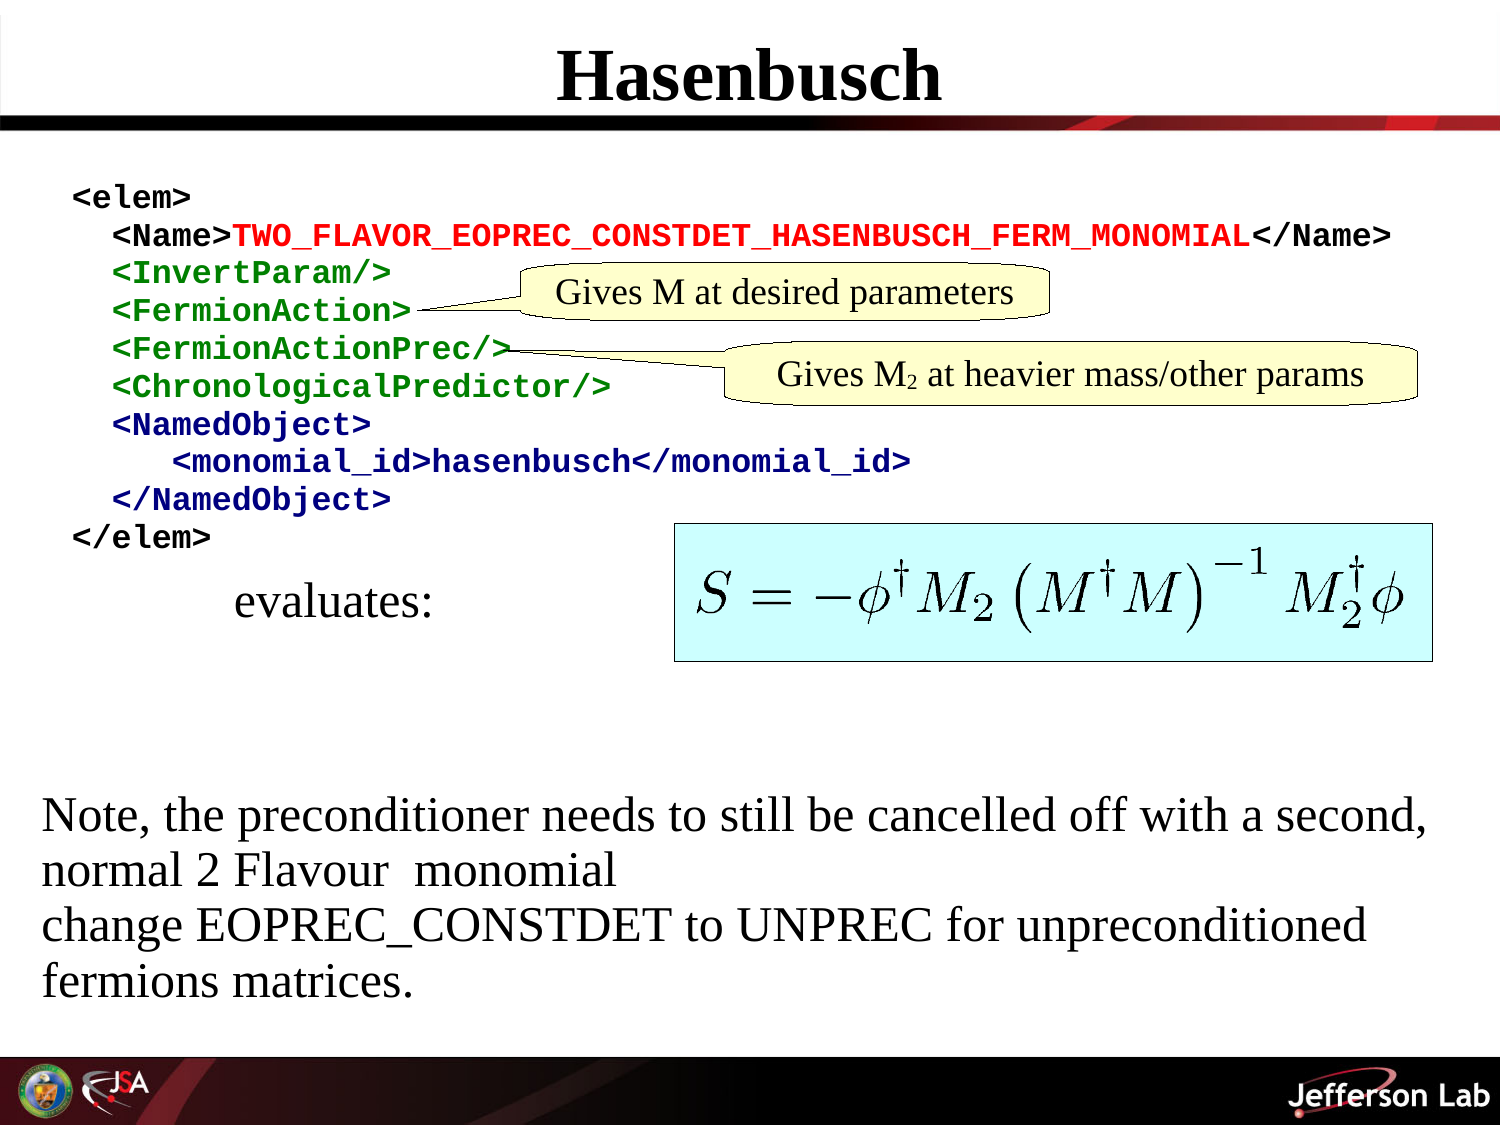

# Hasenbusch
<elem>
 <Name>TWO_FLAVOR_EOPREC_CONSTDET_HASENBUSCH_FERM_MONOMIAL</Name>
 <InvertParam/>
 <FermionAction>
 <FermionActionPrec/>
 <ChronologicalPredictor/>
 <NamedObject>
 <monomial_id>hasenbusch</monomial_id>
 </NamedObject>
</elem>
Gives M at desired parameters
Gives M2 at heavier mass/other params
evaluates:
Note, the preconditioner needs to still be cancelled off with a second, normal 2 Flavour monomial
change EOPREC_CONSTDET to UNPREC for unpreconditioned fermions matrices.